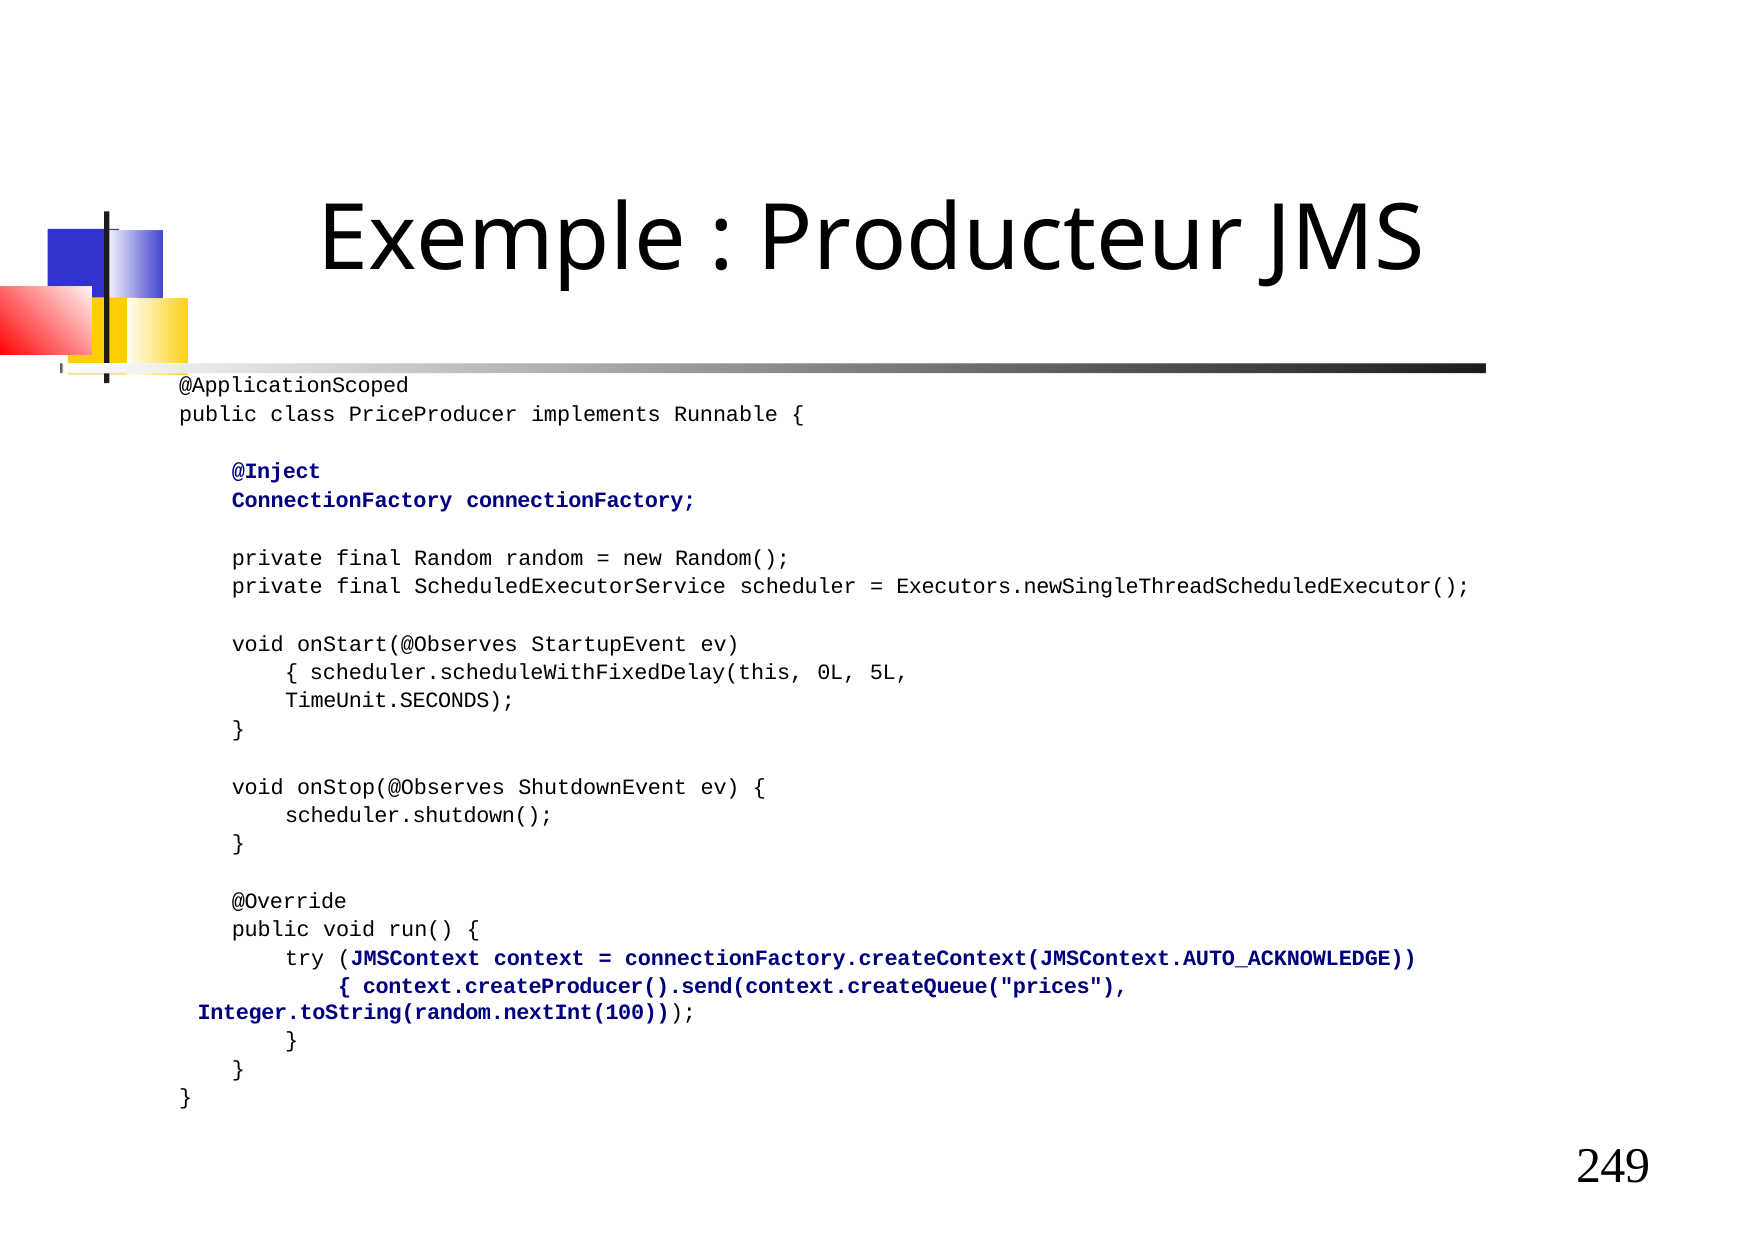

# Exemple : Producteur JMS
@ApplicationScoped
public class PriceProducer implements Runnable {
@Inject
ConnectionFactory connectionFactory;
private final Random random = new Random();
private final ScheduledExecutorService scheduler = Executors.newSingleThreadScheduledExecutor();
void onStart(@Observes StartupEvent ev) { scheduler.scheduleWithFixedDelay(this, 0L, 5L, TimeUnit.SECONDS);
}
void onStop(@Observes ShutdownEvent ev) { scheduler.shutdown();
}
@Override
public void run() {
try (JMSContext context = connectionFactory.createContext(JMSContext.AUTO_ACKNOWLEDGE)) { context.createProducer().send(context.createQueue("prices"),
Integer.toString(random.nextInt(100)));
}
}
}
249